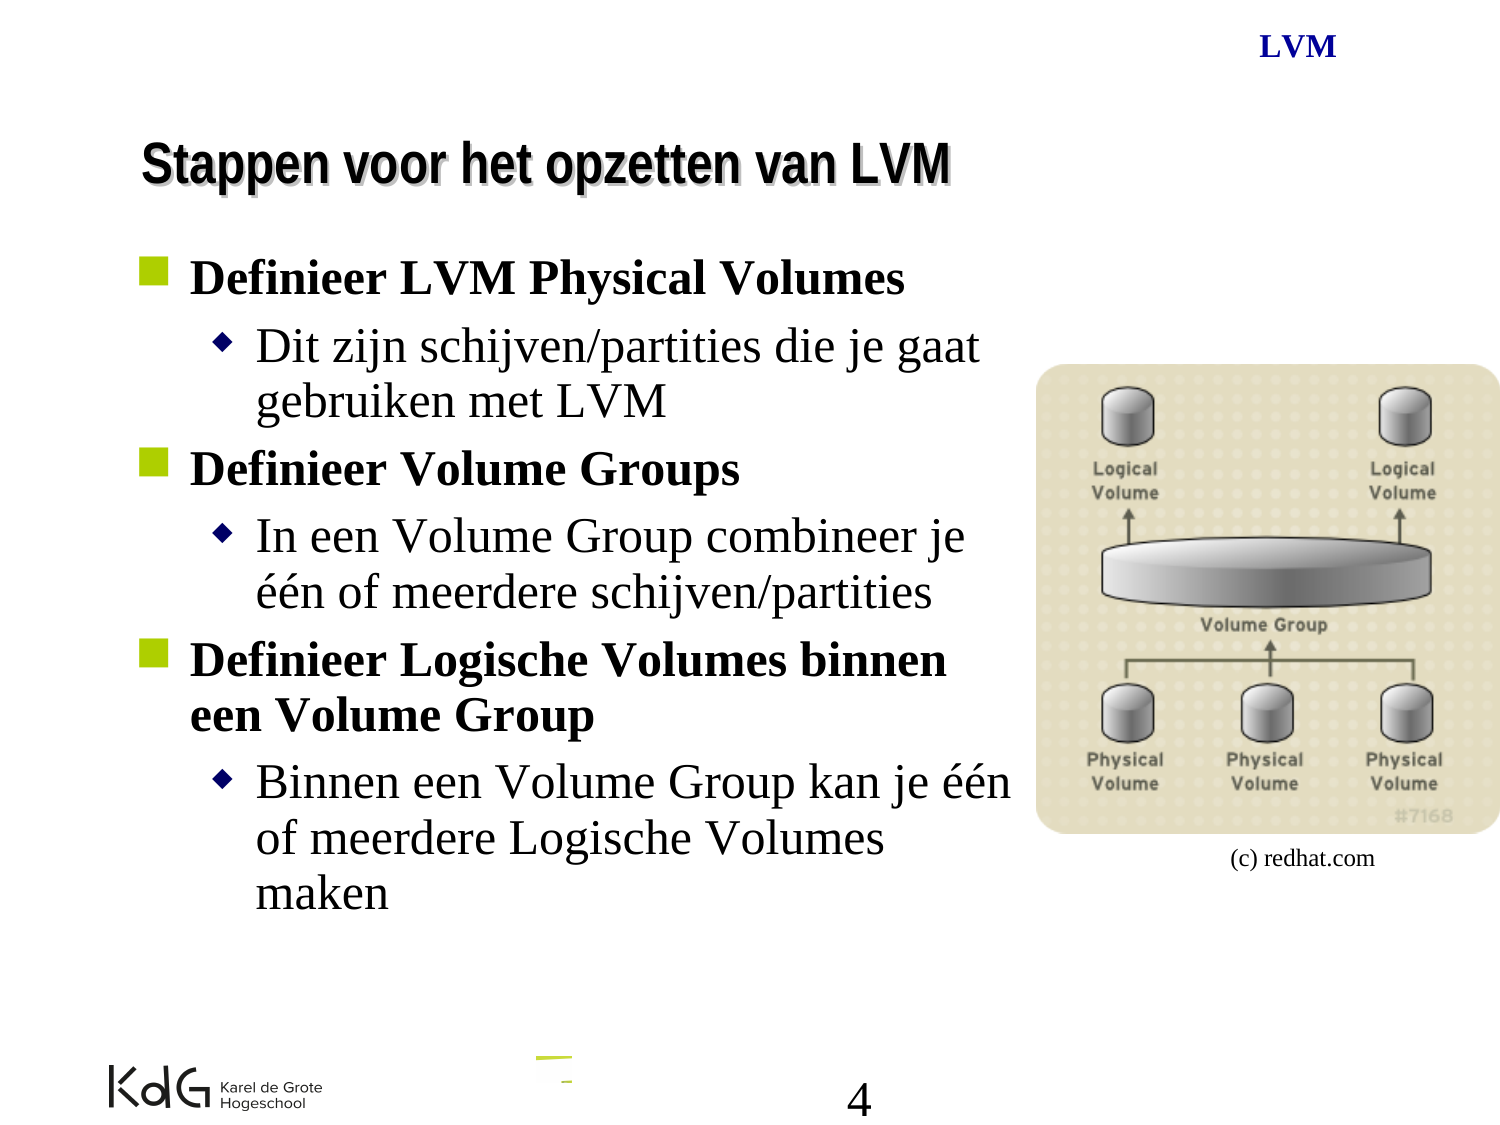

# Stappen voor het opzetten van LVM
Definieer LVM Physical Volumes
Dit zijn schijven/partities die je gaat gebruiken met LVM
Definieer Volume Groups
In een Volume Group combineer je één of meerdere schijven/partities
Definieer Logische Volumes binnen een Volume Group
Binnen een Volume Group kan je één of meerdere Logische Volumes maken
(c) redhat.com